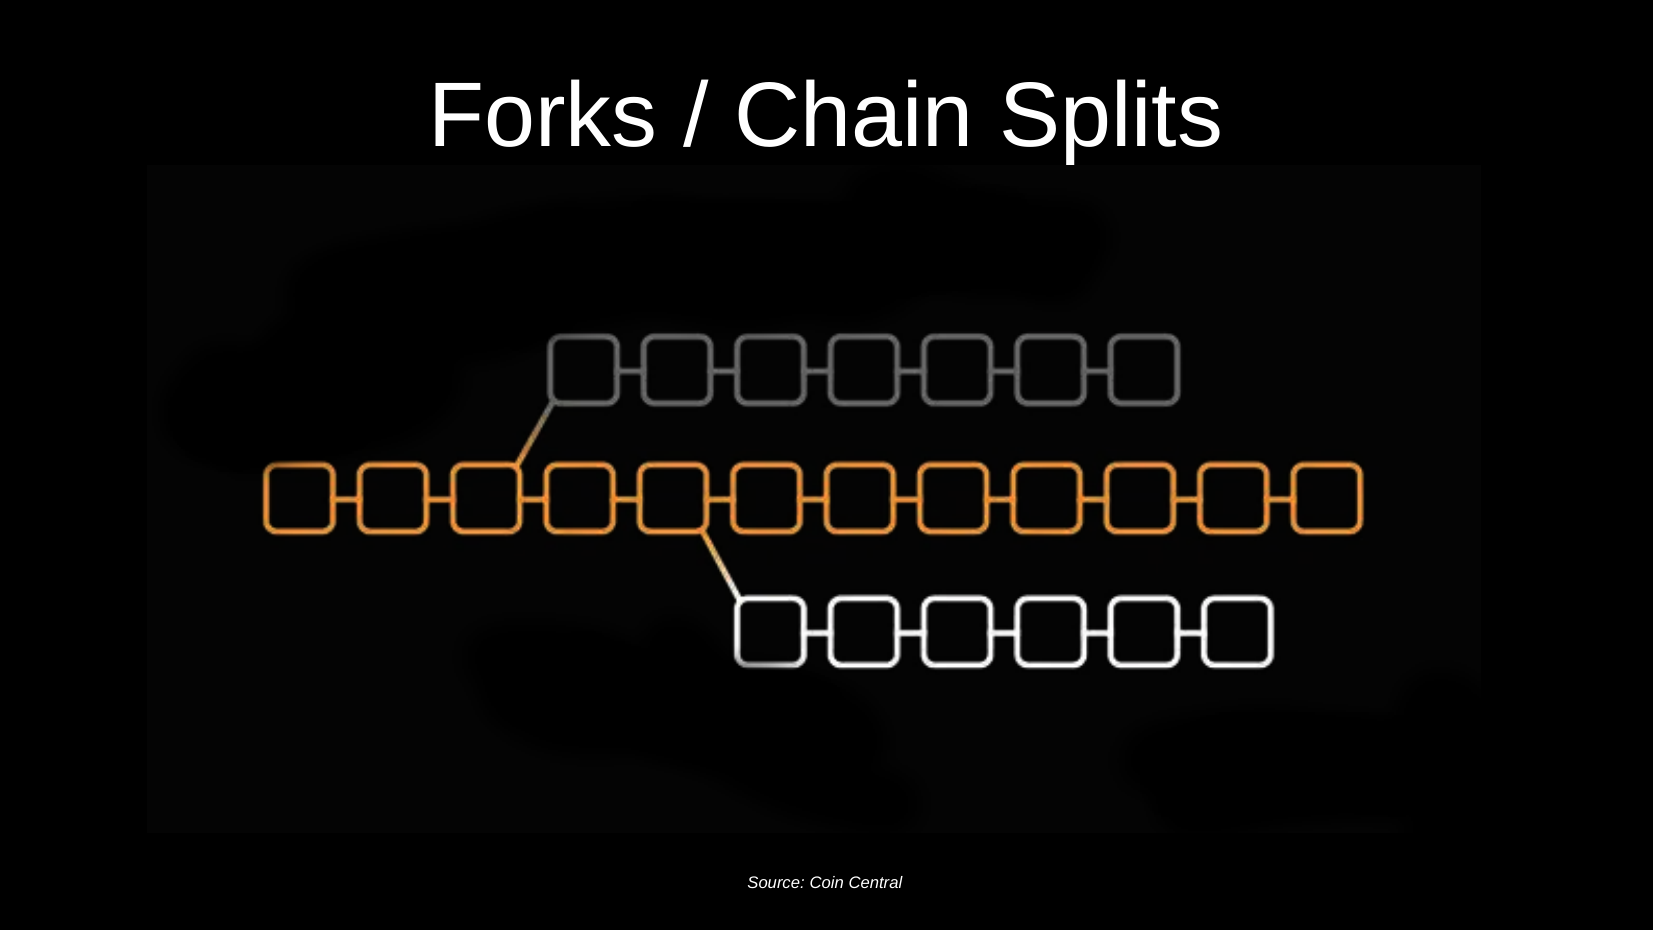

# Forks / Chain Splits
Source: Coin Central